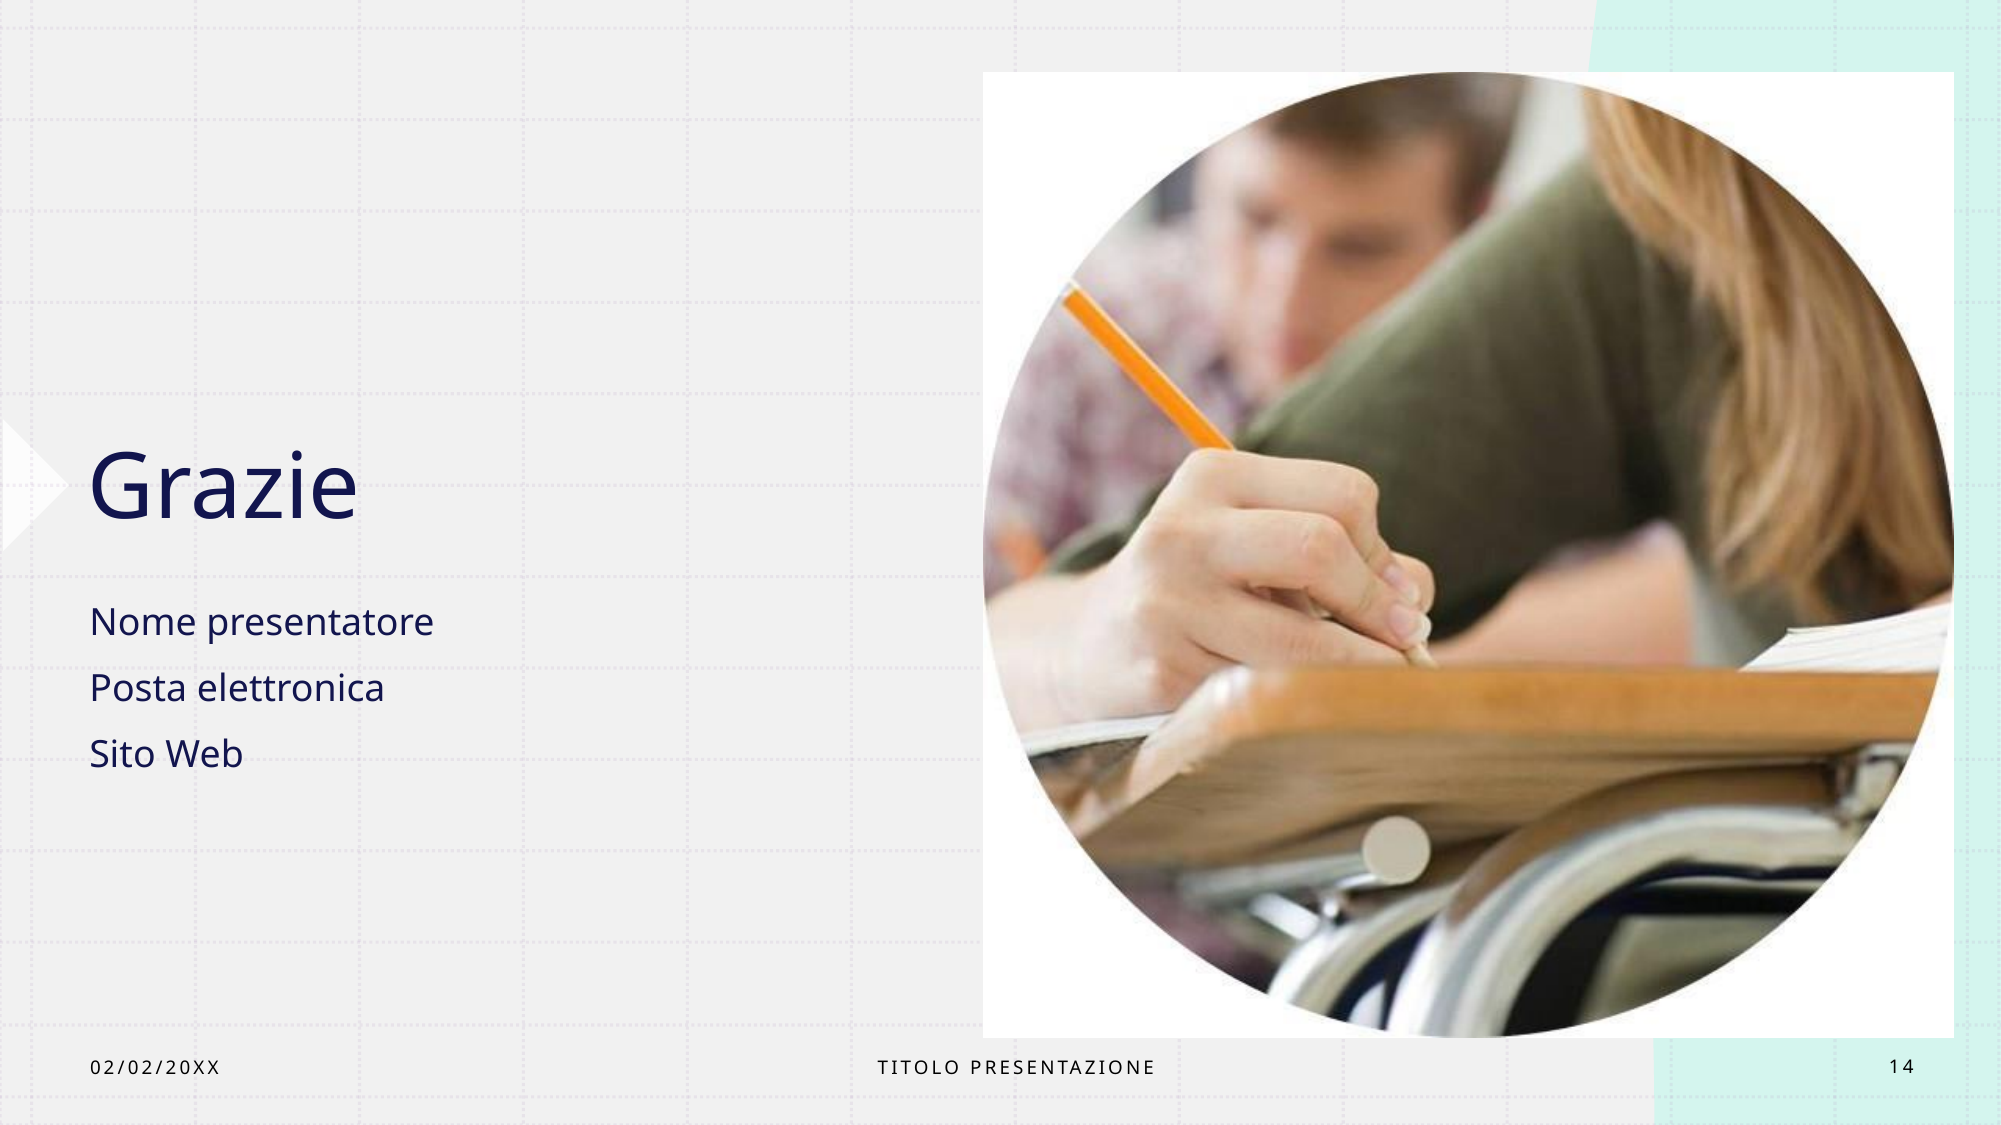

# Grazie
Nome presentatore
Posta elettronica
Sito Web
TITOLO PRESENTAZIONE
02/02/20XX